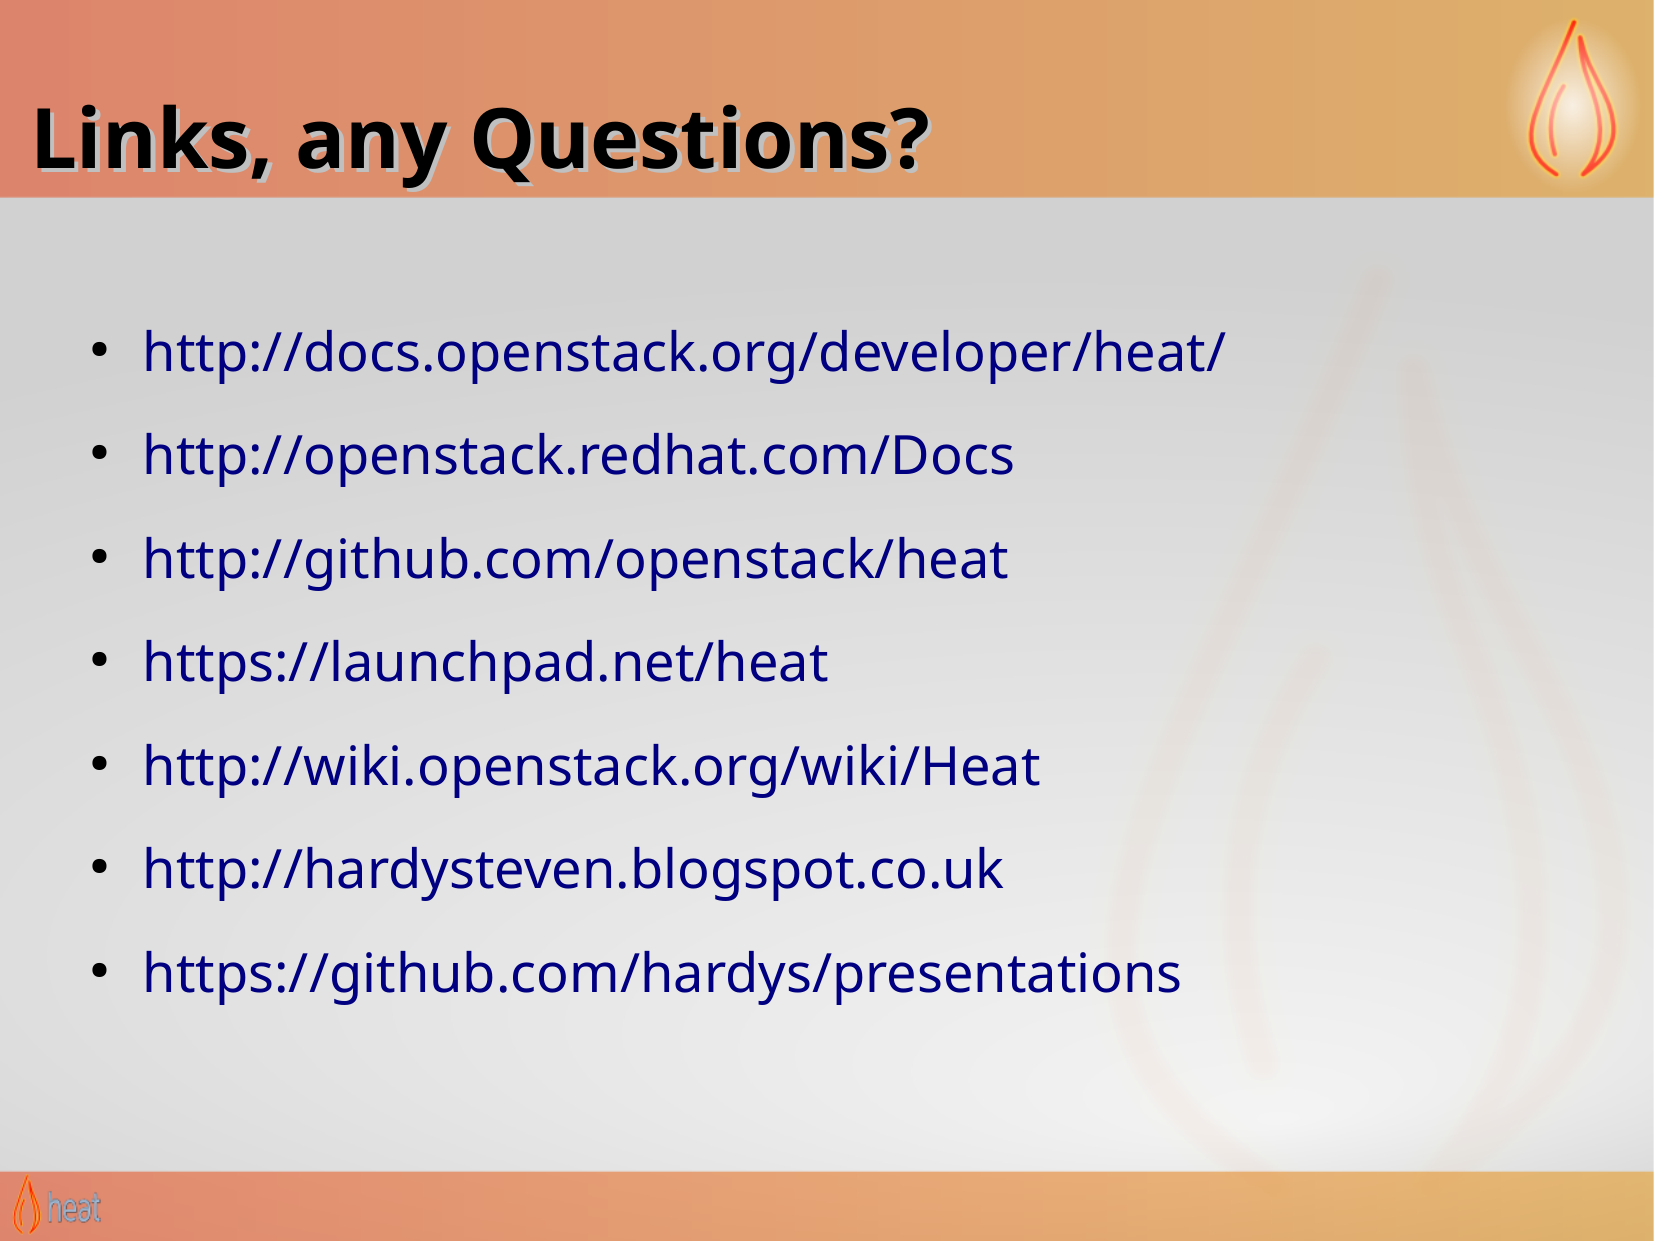

# Links, any Questions?
http://docs.openstack.org/developer/heat/
http://openstack.redhat.com/Docs
http://github.com/openstack/heat
https://launchpad.net/heat
http://wiki.openstack.org/wiki/Heat
http://hardysteven.blogspot.co.uk
https://github.com/hardys/presentations